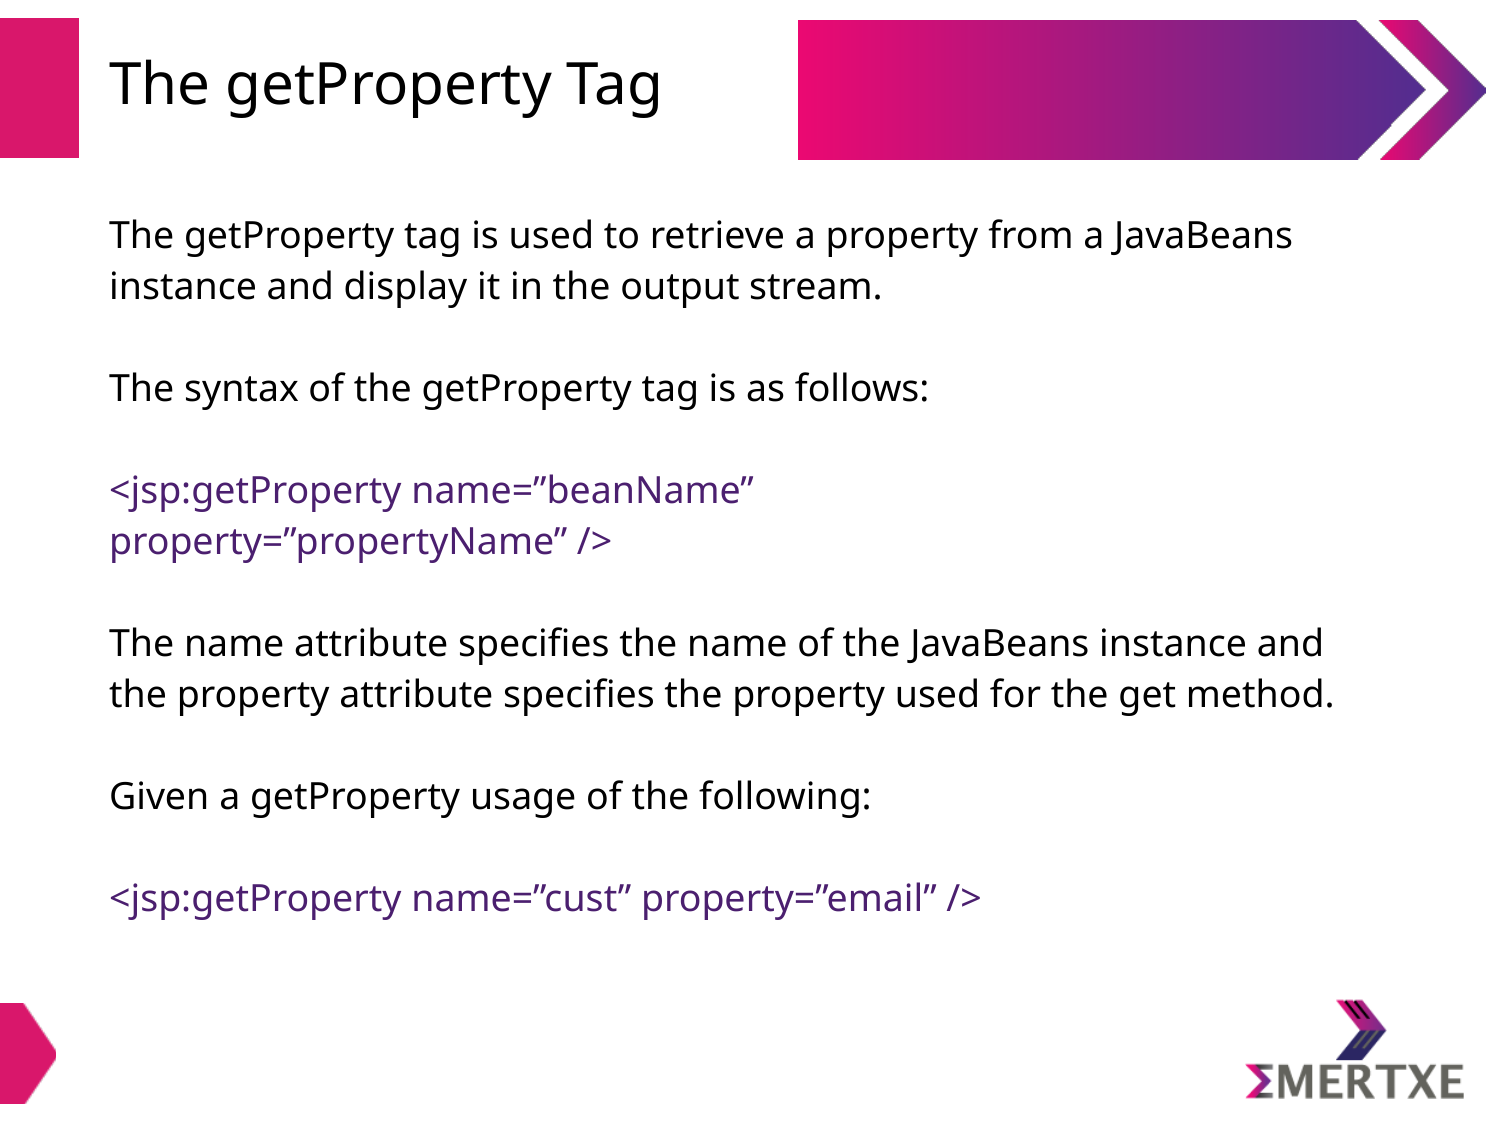

The getProperty Tag
The getProperty tag is used to retrieve a property from a JavaBeans instance and display it in the output stream.
The syntax of the getProperty tag is as follows:
<jsp:getProperty name=”beanName”
property=”propertyName” />
The name attribute specifies the name of the JavaBeans instance and the property attribute specifies the property used for the get method.
Given a getProperty usage of the following:
<jsp:getProperty name=”cust” property=”email” />